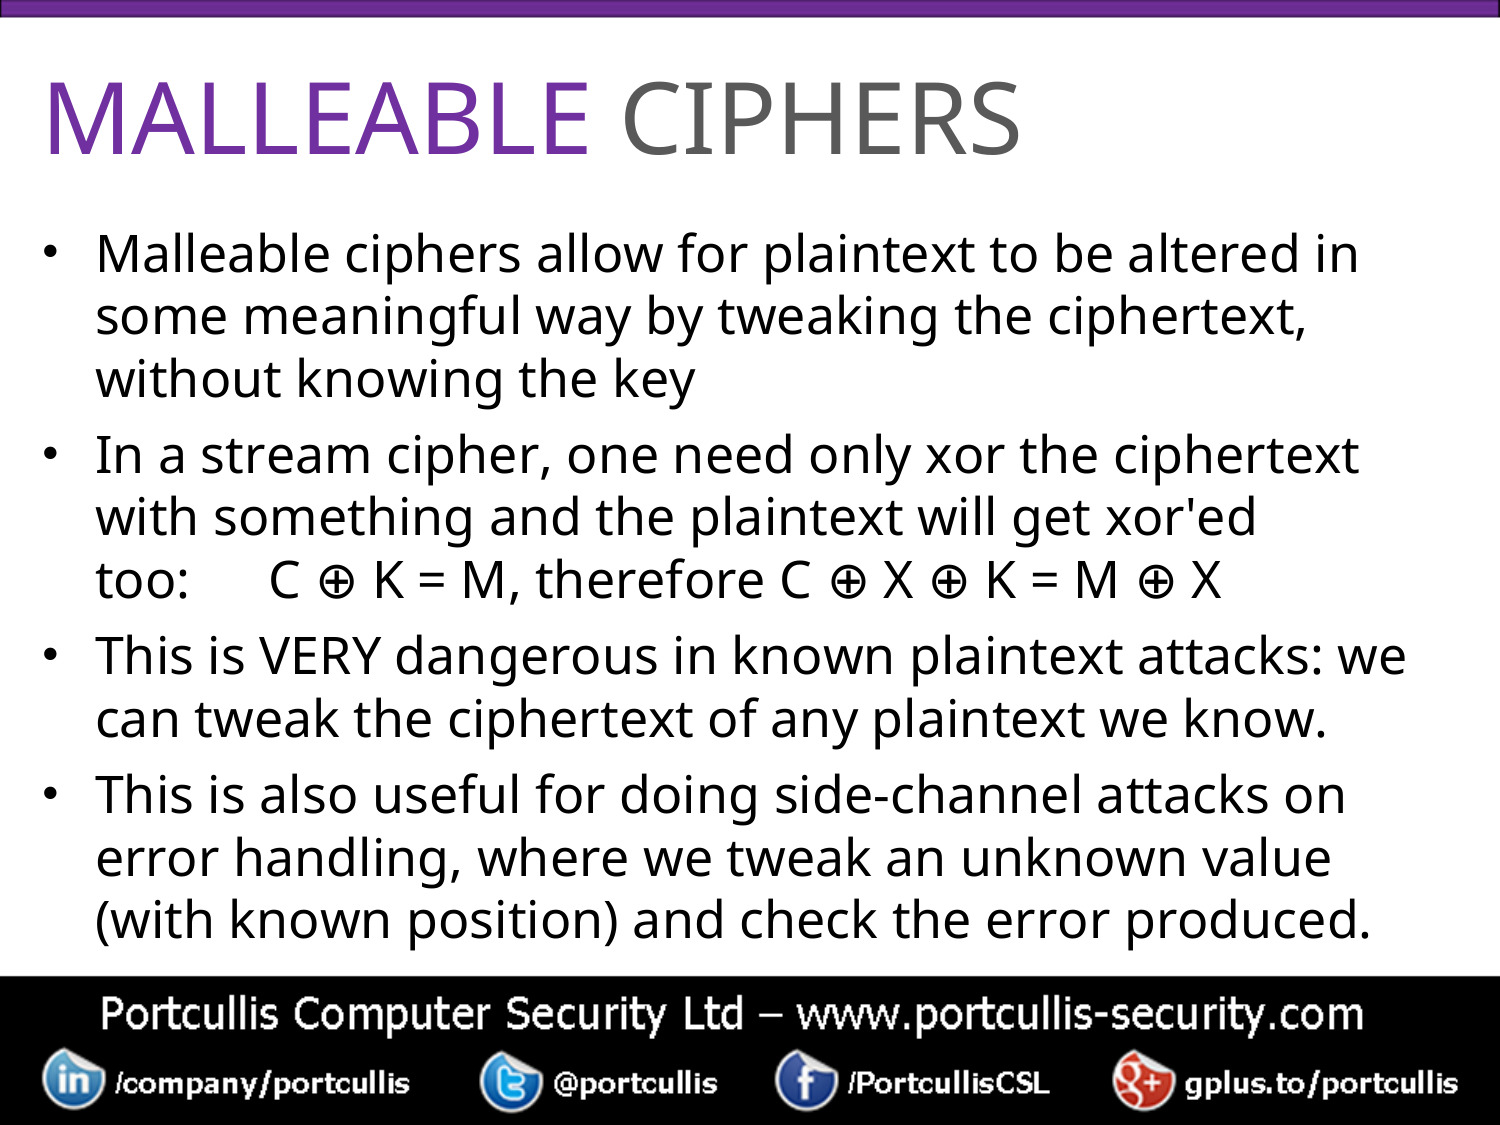

# MALLEABLE CIPHERS
Malleable ciphers allow for plaintext to be altered in some meaningful way by tweaking the ciphertext, without knowing the key
In a stream cipher, one need only xor the ciphertext with something and the plaintext will get xor'ed too:   C ⊕ K = M, therefore C ⊕ X ⊕ K = M ⊕ X
This is VERY dangerous in known plaintext attacks: we can tweak the ciphertext of any plaintext we know.
This is also useful for doing side-channel attacks on error handling, where we tweak an unknown value (with known position) and check the error produced.